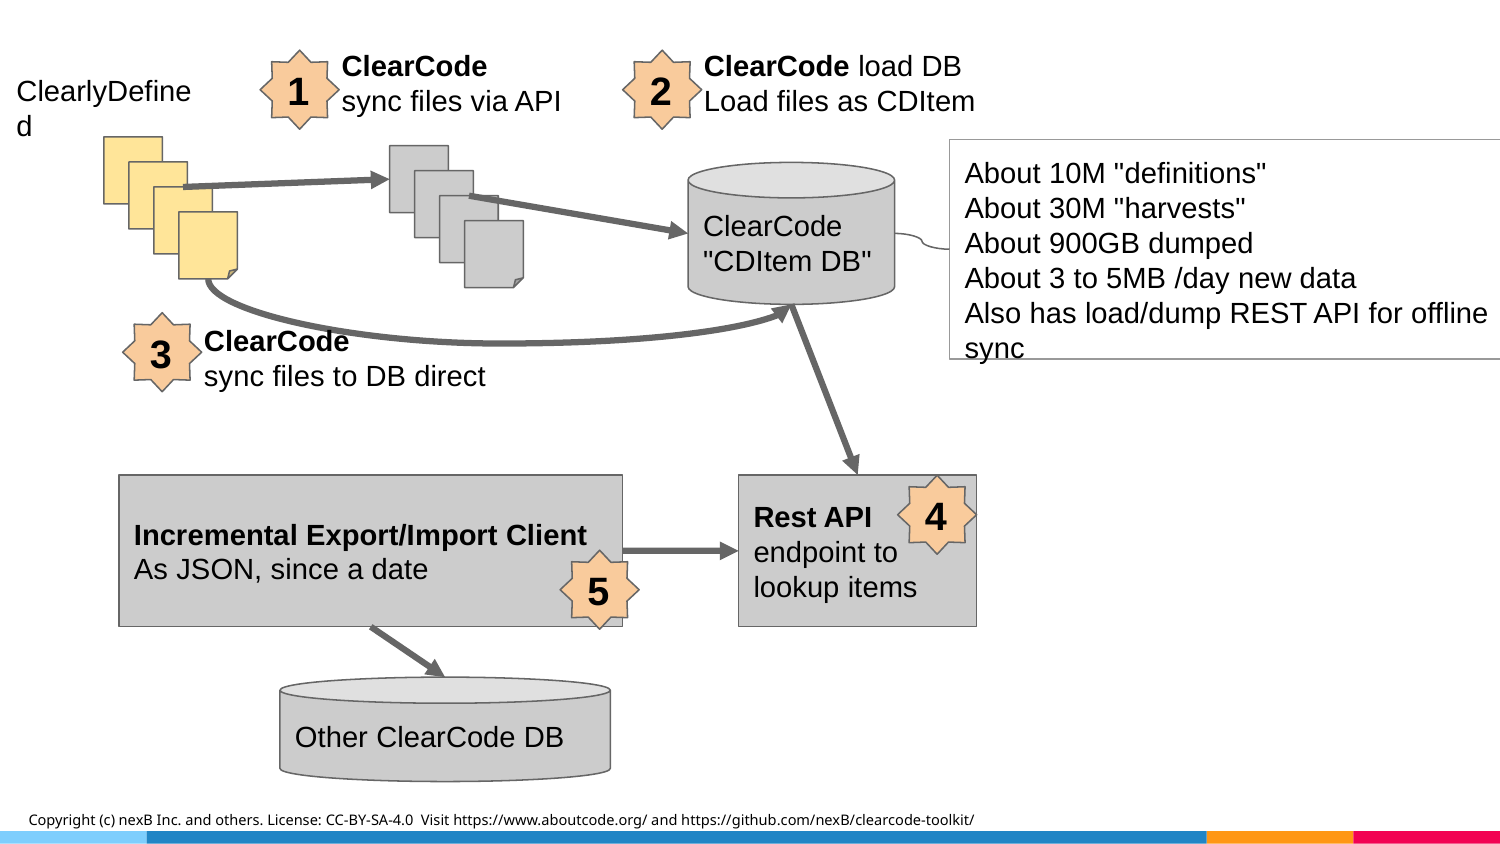

ClearCode
sync files via API
ClearCode load DB Load files as CDItem
1
2
ClearlyDefined
About 10M "definitions"
About 30M "harvests"
About 900GB dumped
About 3 to 5MB /day new data
Also has load/dump REST API for offline sync
ClearCode
"CDItem DB"
ClearCode
sync files to DB direct
3
Incremental Export/Import Client
As JSON, since a date
Rest API
endpoint to lookup items
4
5
Other ClearCode DB